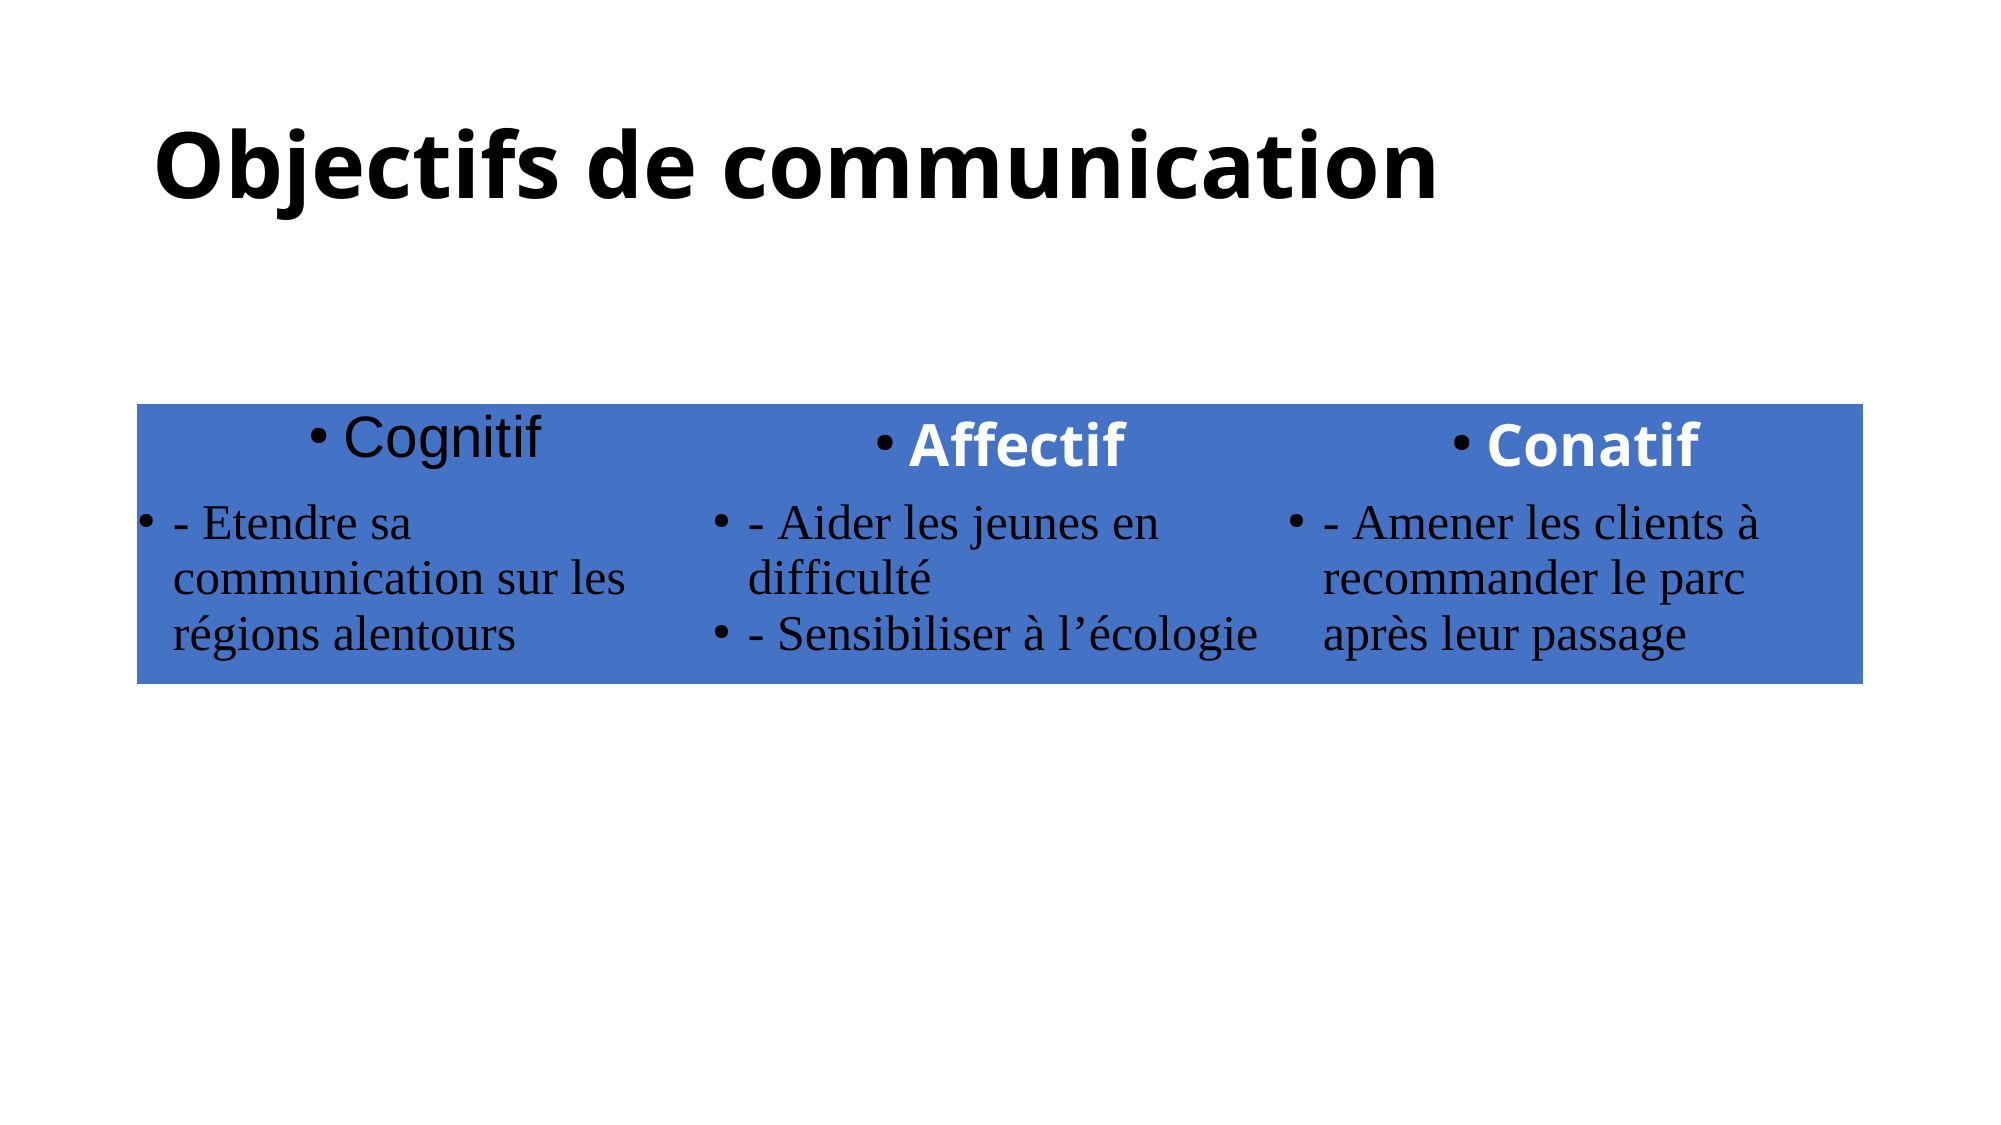

# Objectifs de communication
| Cognitif | Affectif | Conatif |
| --- | --- | --- |
| - Etendre sa communication sur les régions alentours | - Aider les jeunes en difficulté - Sensibiliser à l’écologie | - Amener les clients à recommander le parc après leur passage |